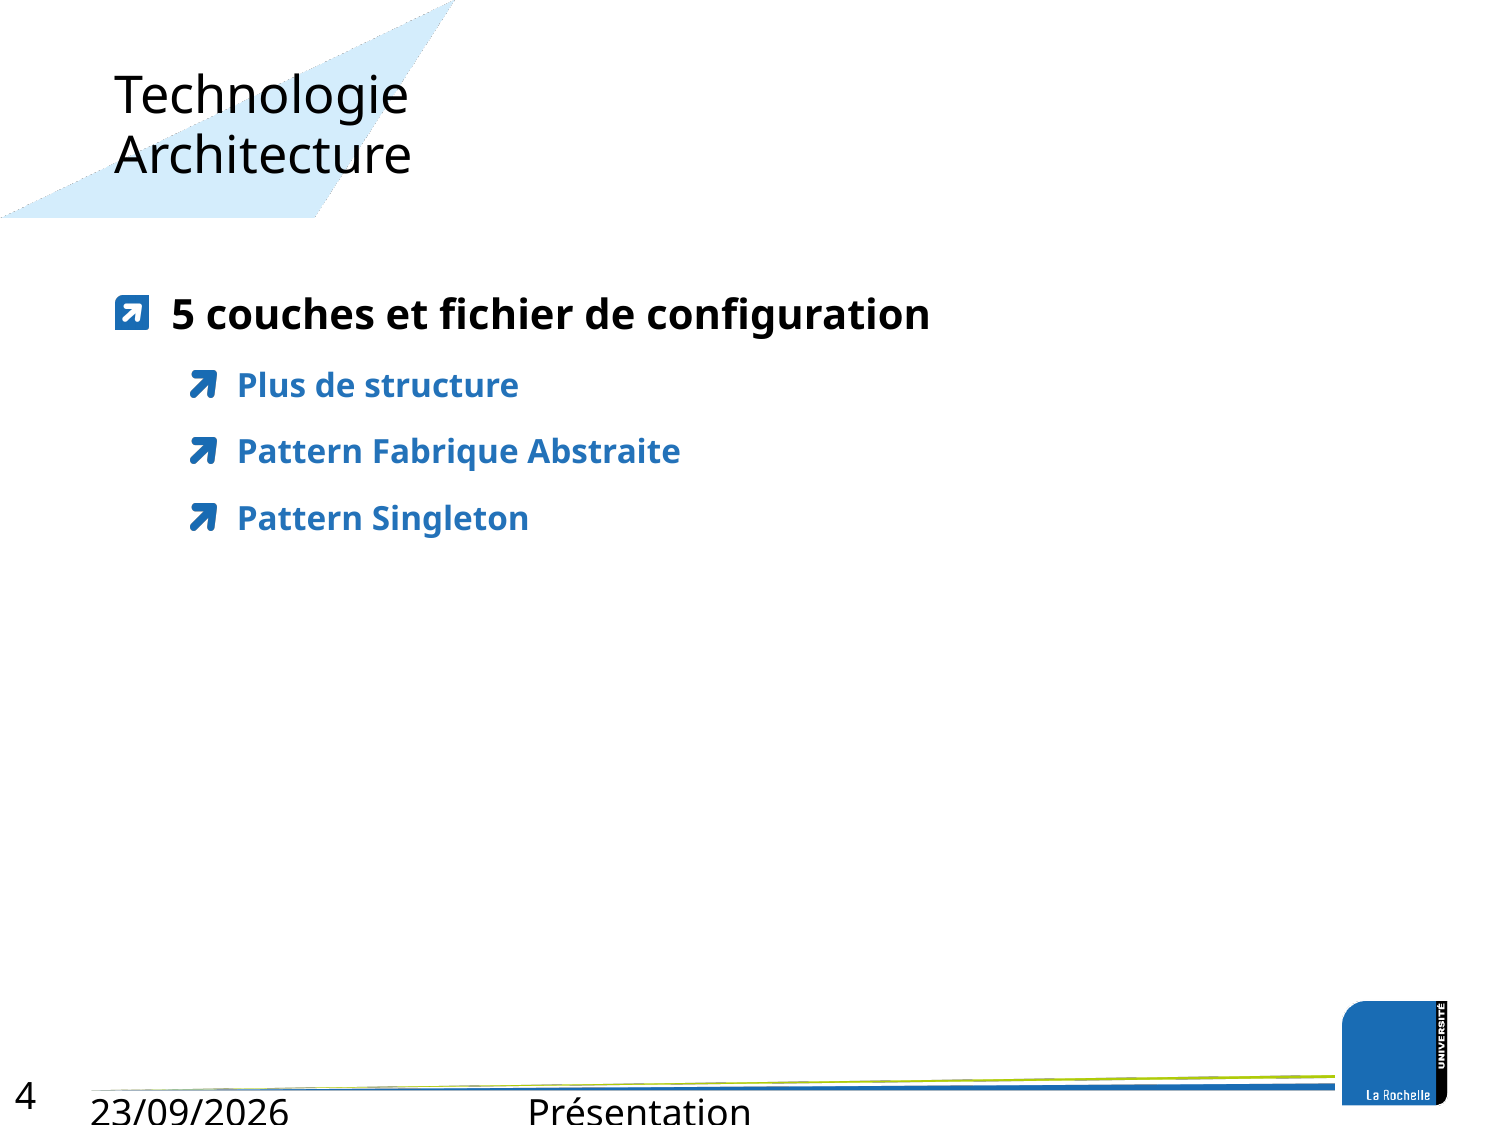

# Technologie
Architecture
5 couches et fichier de configuration
Plus de structure
Pattern Fabrique Abstraite
Pattern Singleton
Présentation